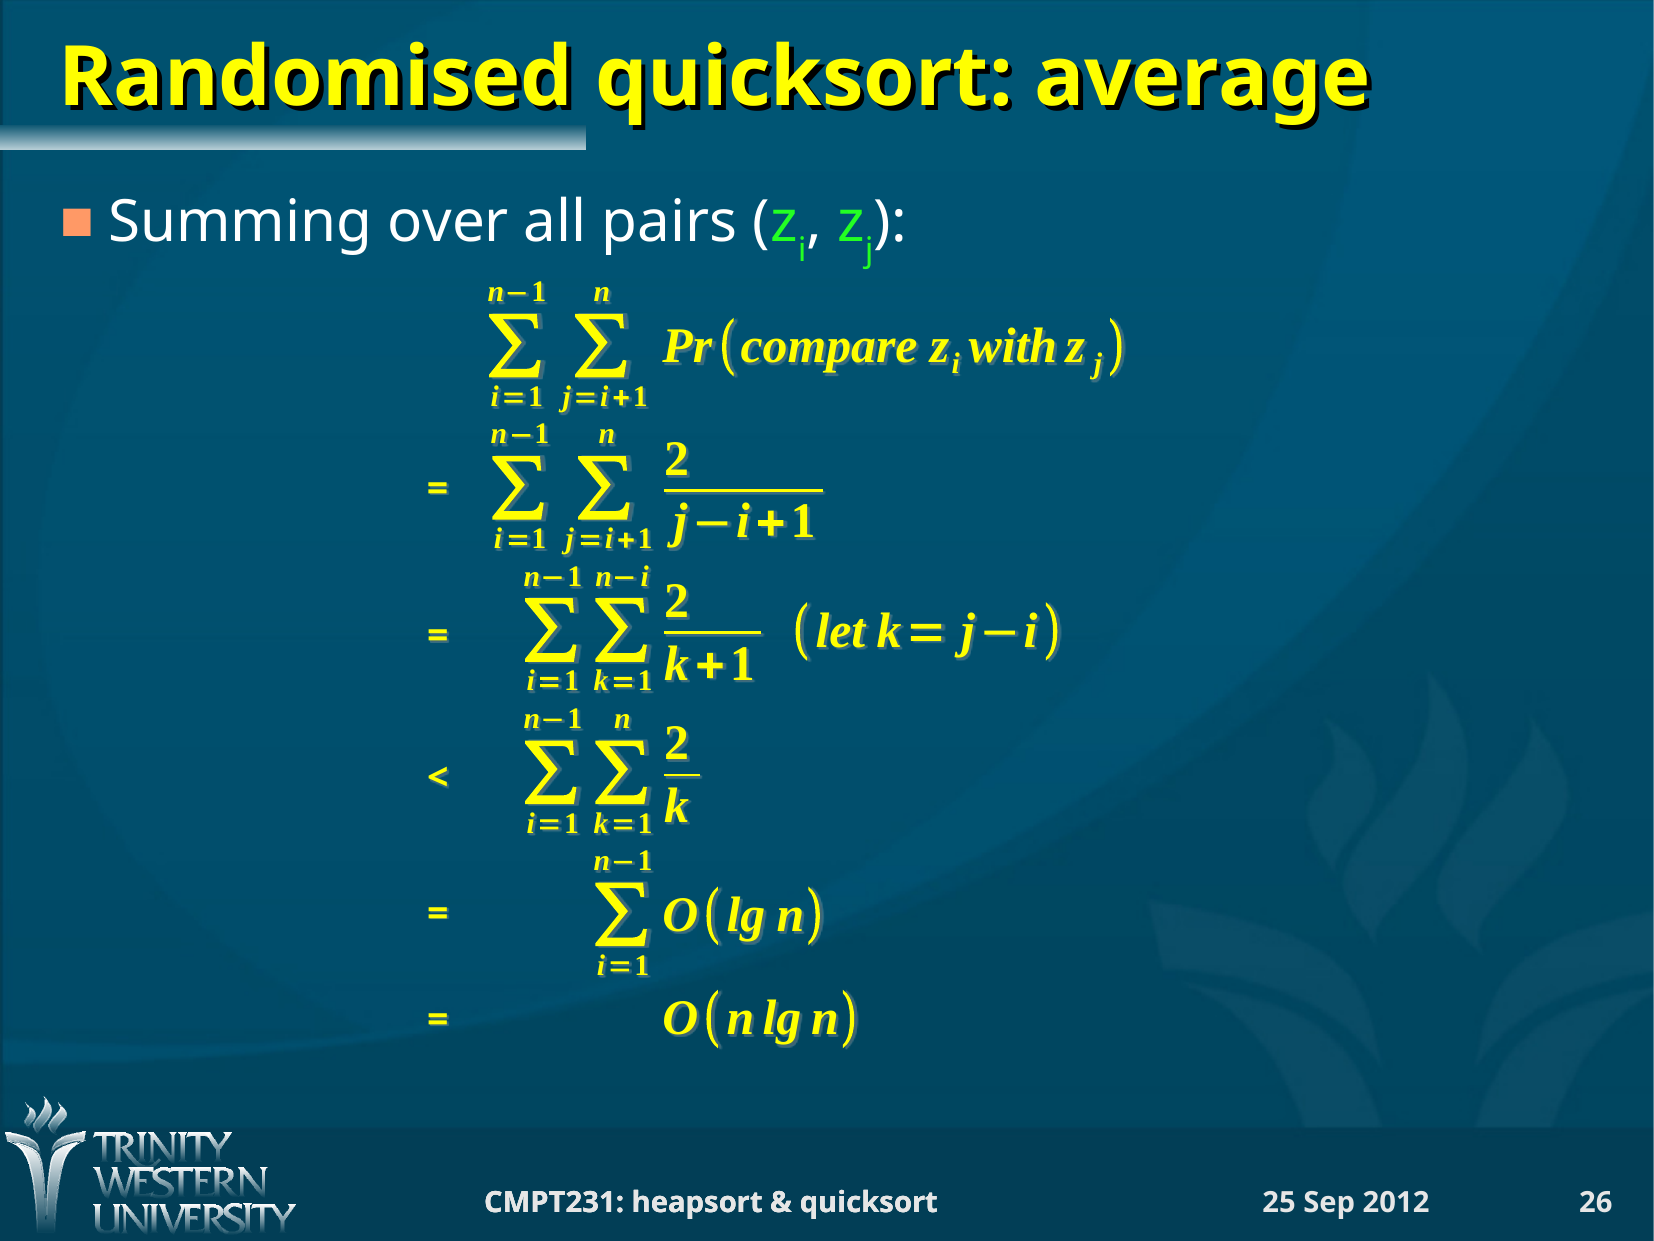

# Randomised quicksort: average
Summing over all pairs (zi, zj):
=
=
<
=
=
CMPT231: heapsort & quicksort
25 Sep 2012
26